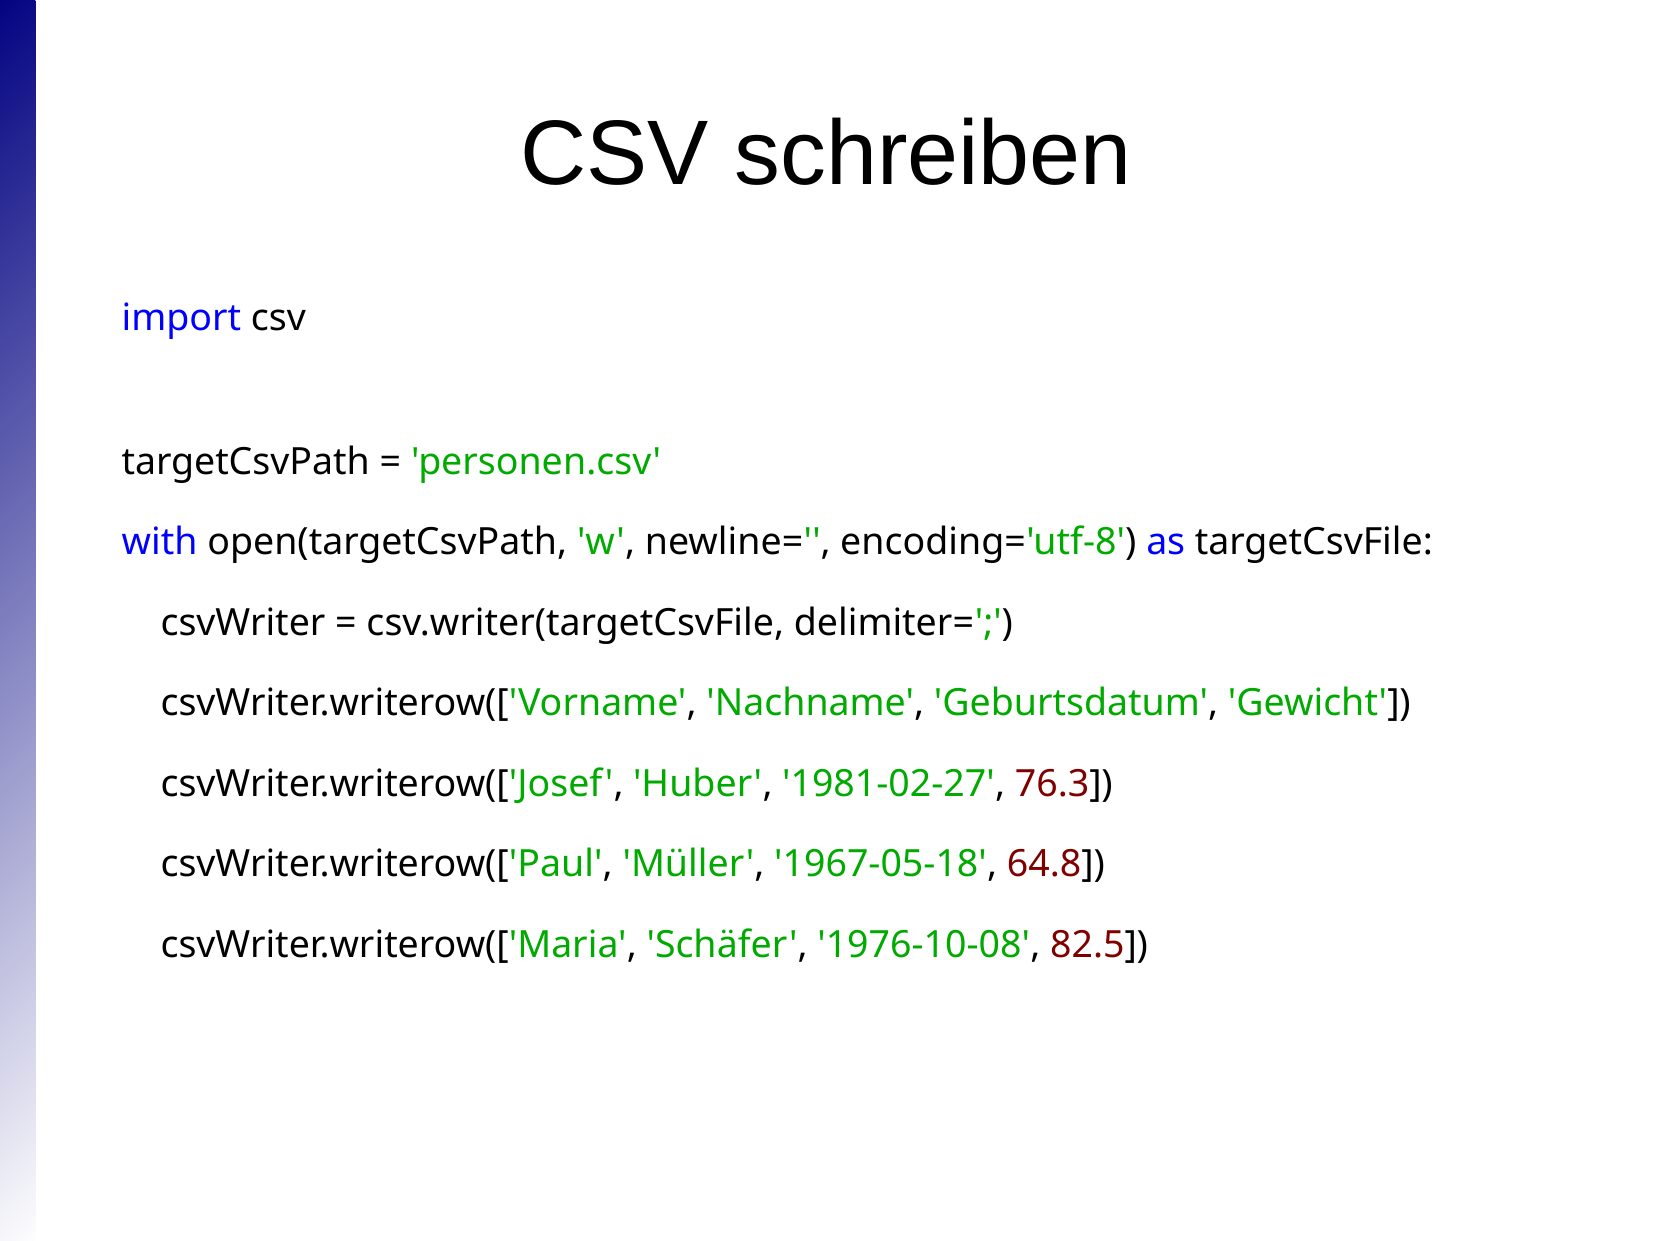

# CSV schreiben
 import csv
 targetCsvPath = 'personen.csv'
 with open(targetCsvPath, 'w', newline='', encoding='utf-8') as targetCsvFile:
 csvWriter = csv.writer(targetCsvFile, delimiter=';')
 csvWriter.writerow(['Vorname', 'Nachname', 'Geburtsdatum', 'Gewicht'])
 csvWriter.writerow(['Josef', 'Huber', '1981-02-27', 76.3])
 csvWriter.writerow(['Paul', 'Müller', '1967-05-18', 64.8])
 csvWriter.writerow(['Maria', 'Schäfer', '1976-10-08', 82.5])